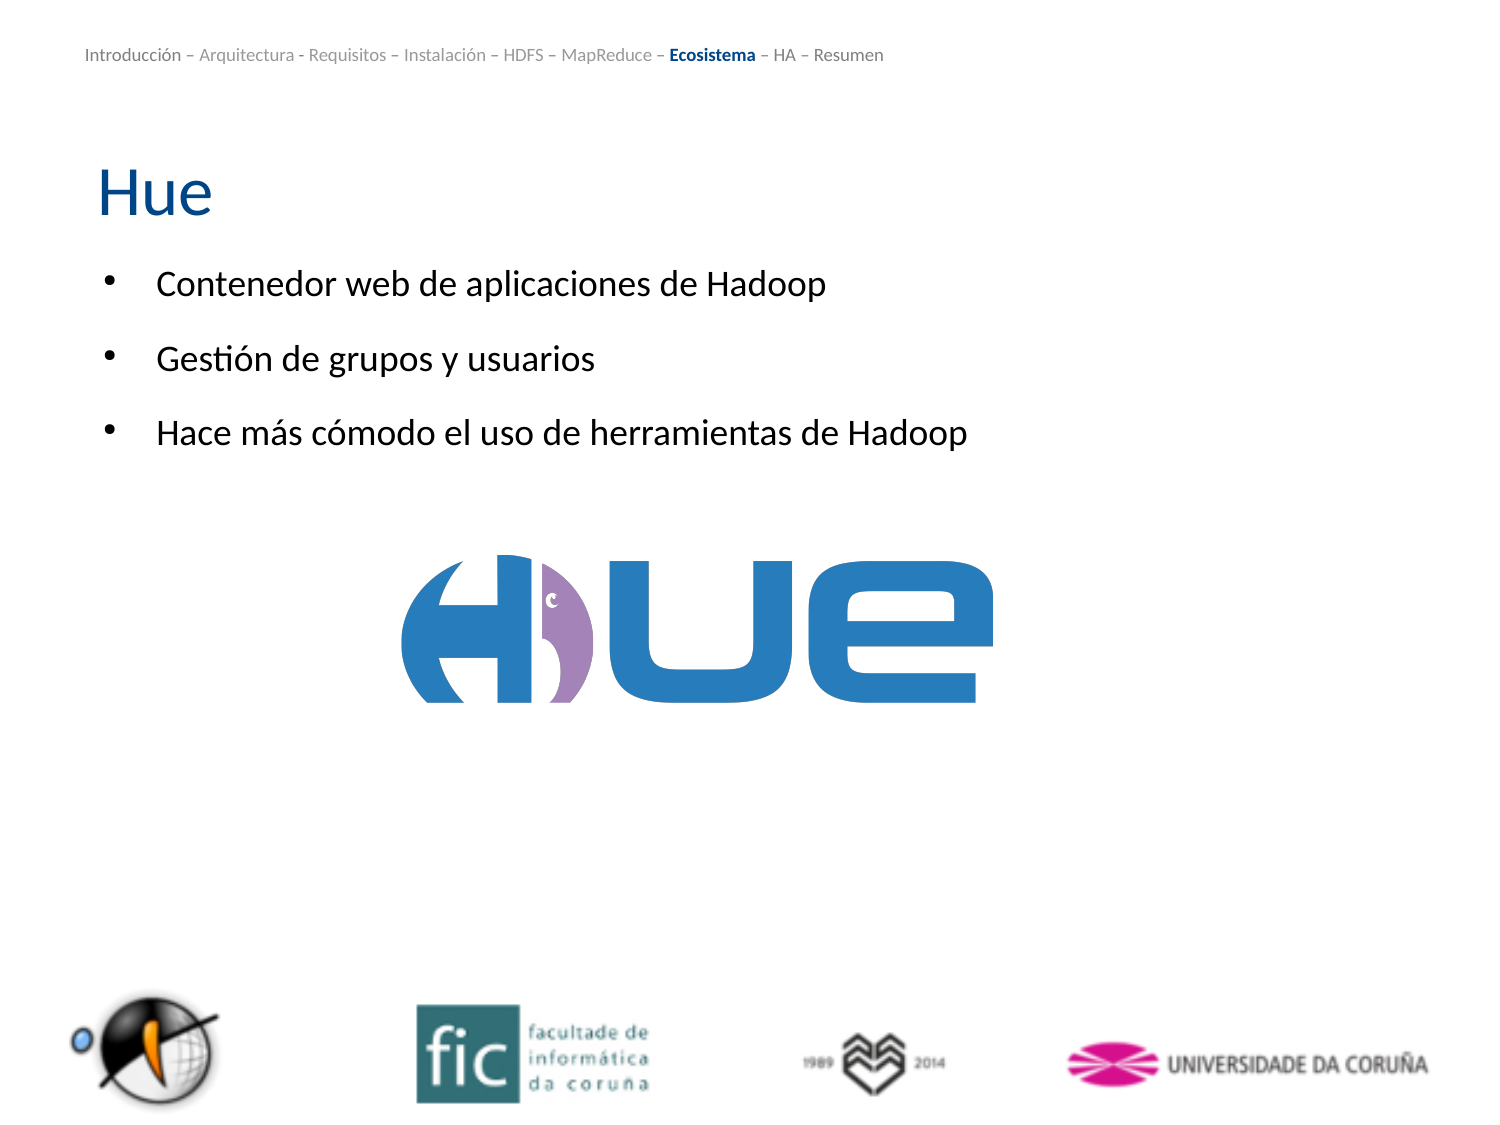

Introducción – Arquitectura - Requisitos – Instalación – HDFS – MapReduce – Ecosistema – HA – Resumen
# Hue
Contenedor web de aplicaciones de Hadoop
Gestión de grupos y usuarios
Hace más cómodo el uso de herramientas de Hadoop